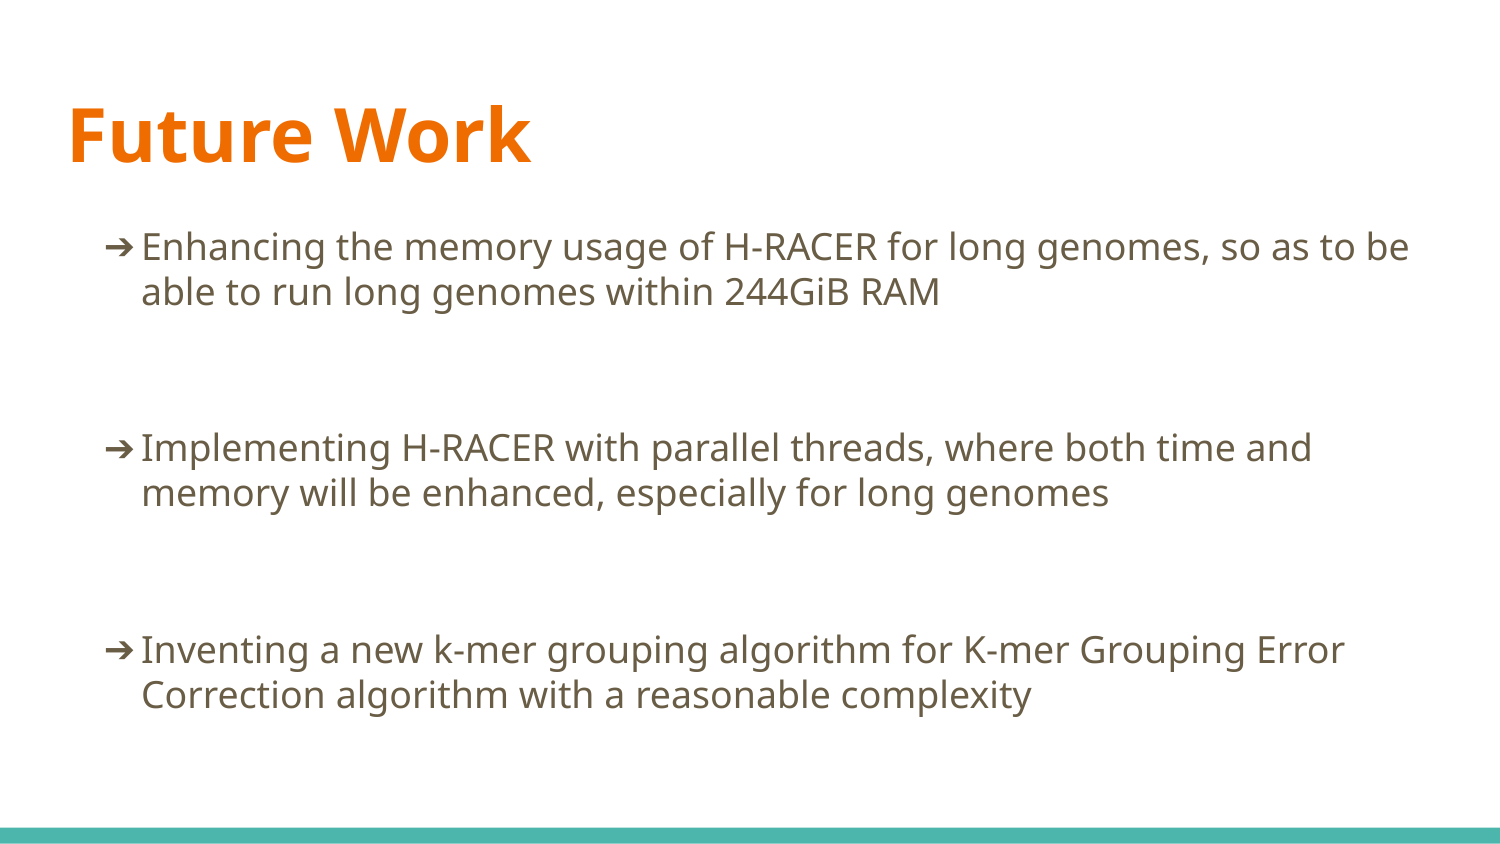

# Future Work
Enhancing the memory usage of H-RACER for long genomes, so as to be able to run long genomes within 244GiB RAM
Implementing H-RACER with parallel threads, where both time and memory will be enhanced, especially for long genomes
Inventing a new k-mer grouping algorithm for K-mer Grouping Error Correction algorithm with a reasonable complexity